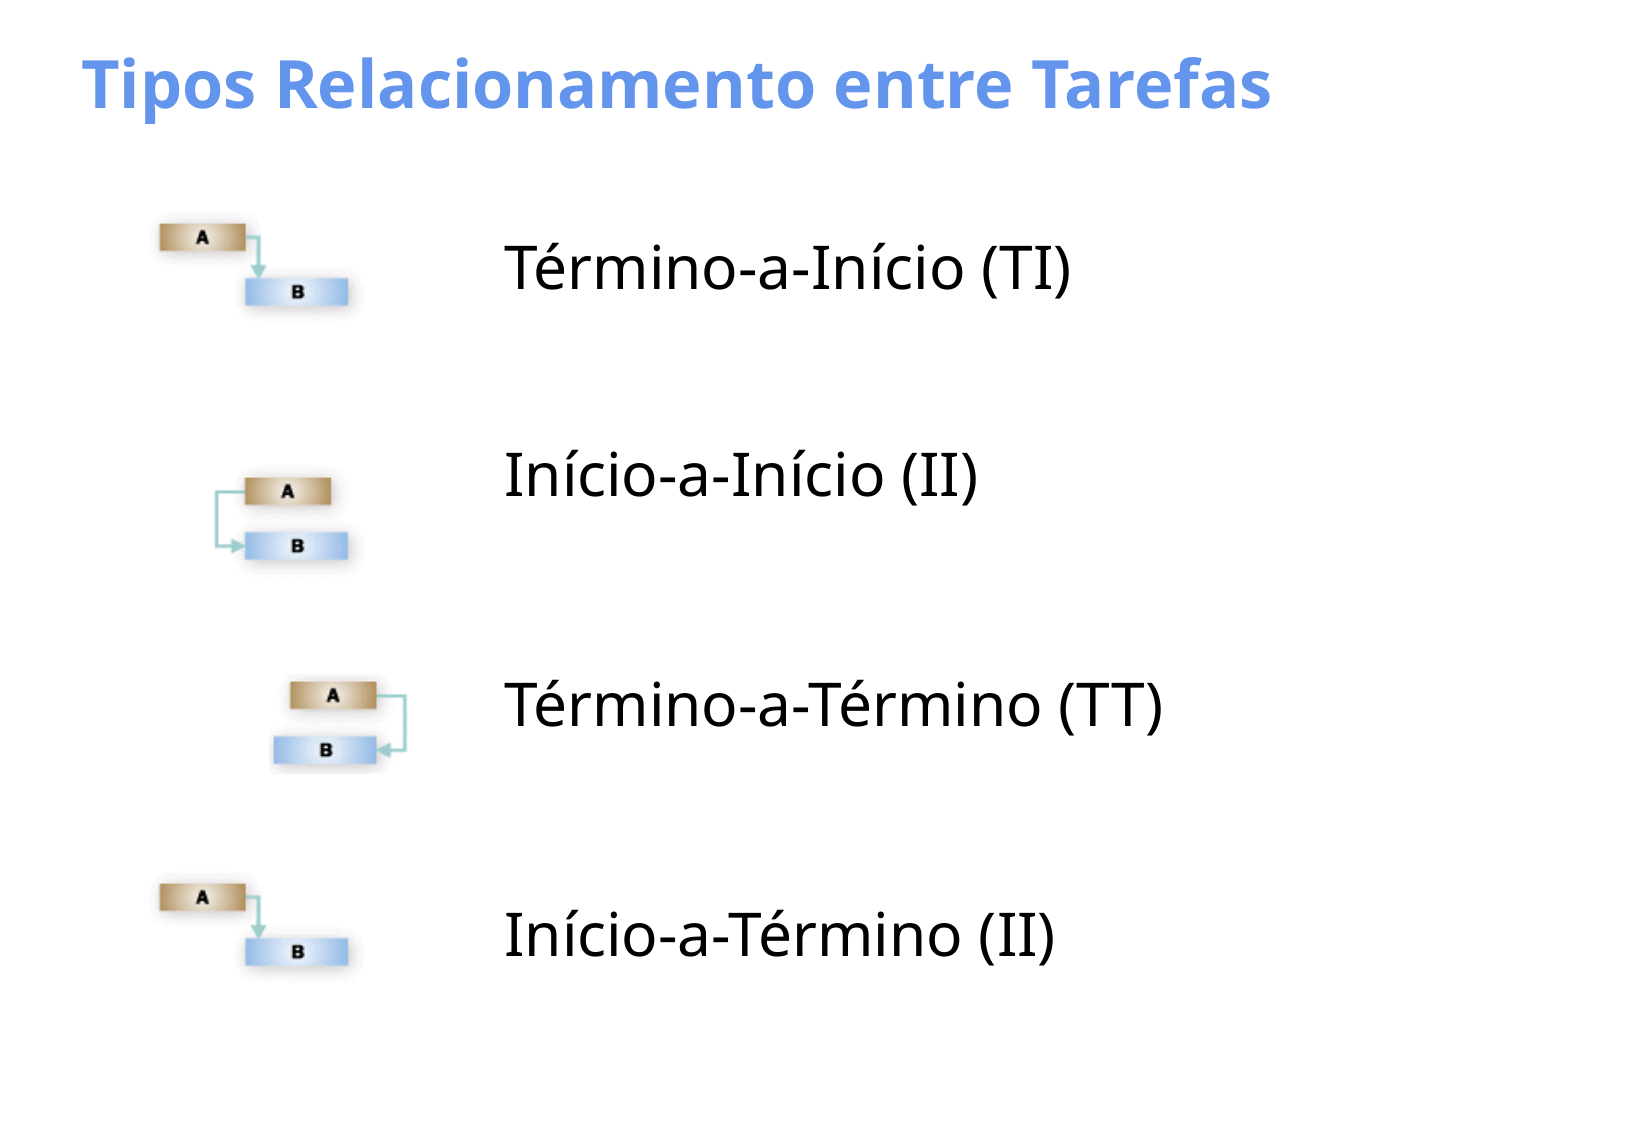

# Tipos Relacionamento entre Tarefas
Término-a-Início (TI)
Início-a-Início (II)
Término-a-Término (TT)
Início-a-Término (II)